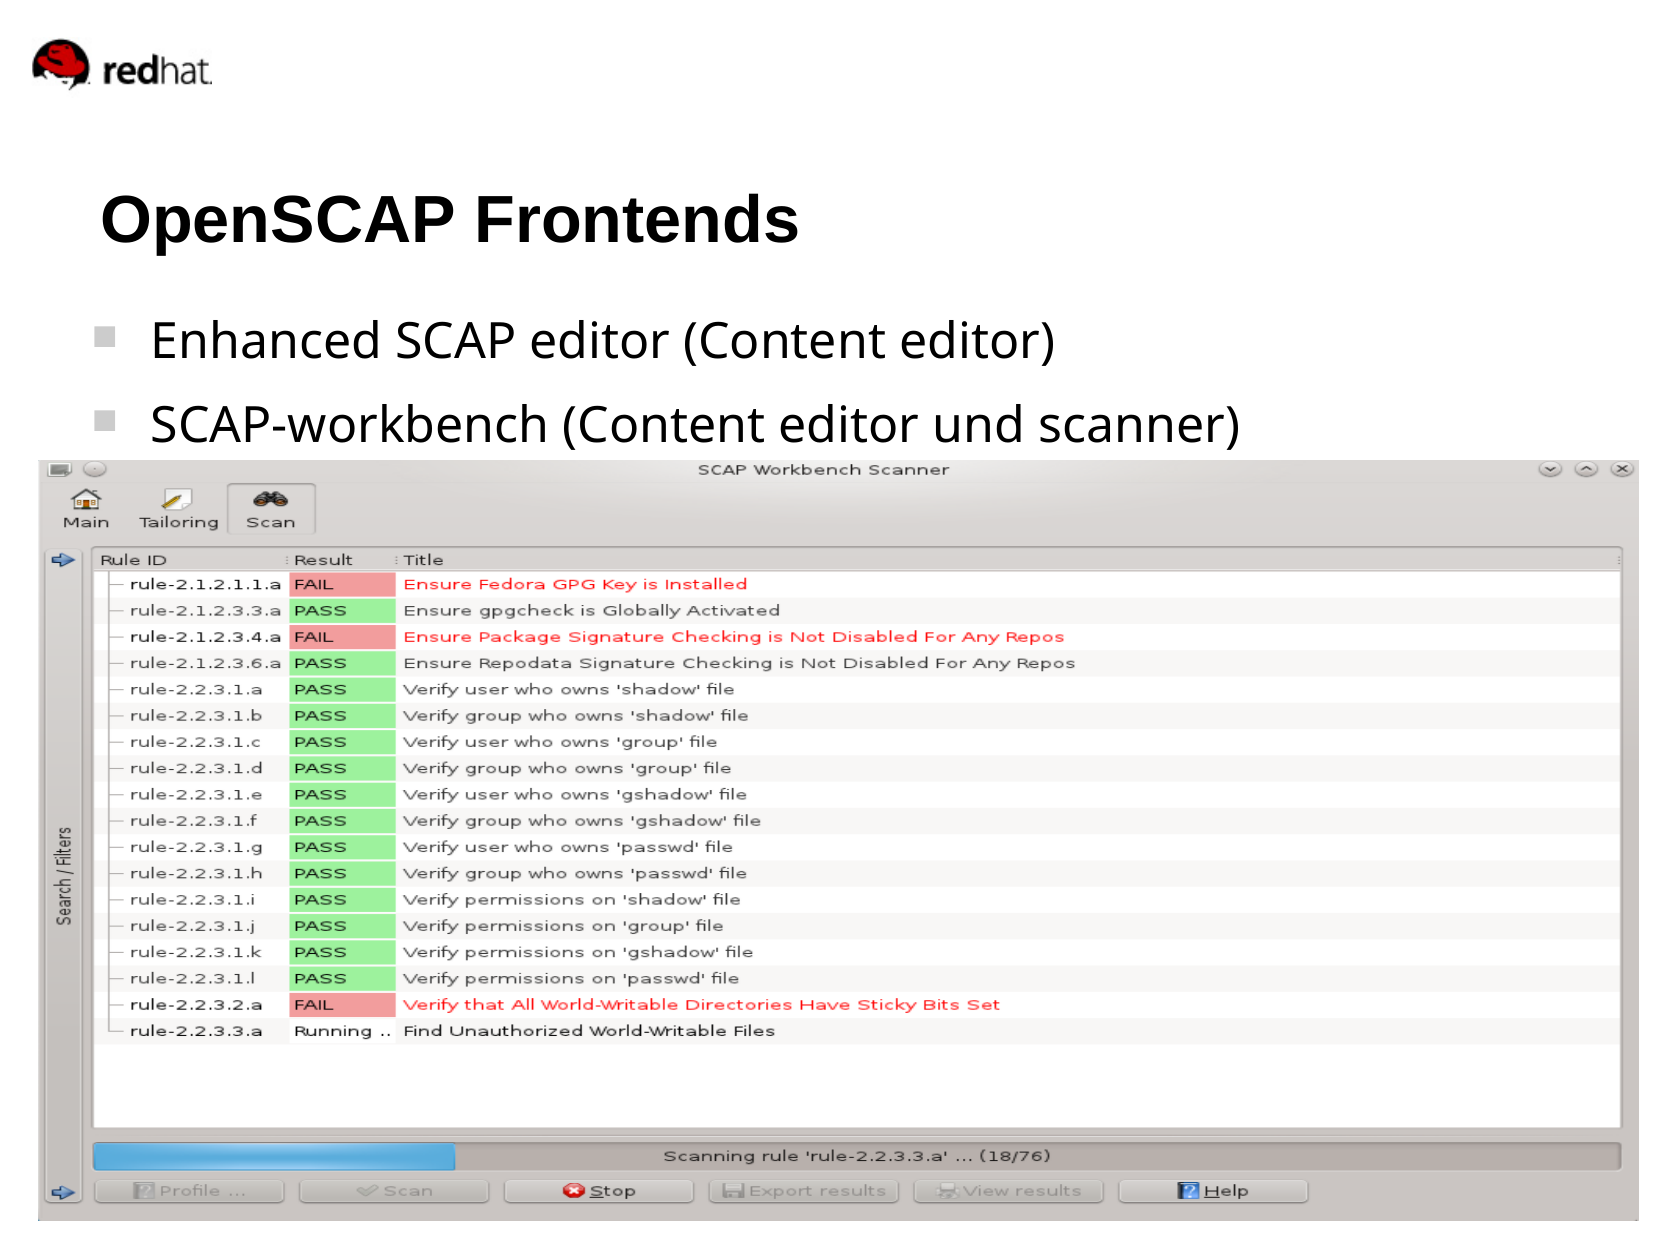

# OpenSCAP Frontends
Enhanced SCAP editor (Content editor)
SCAP-workbench (Content editor und scanner)